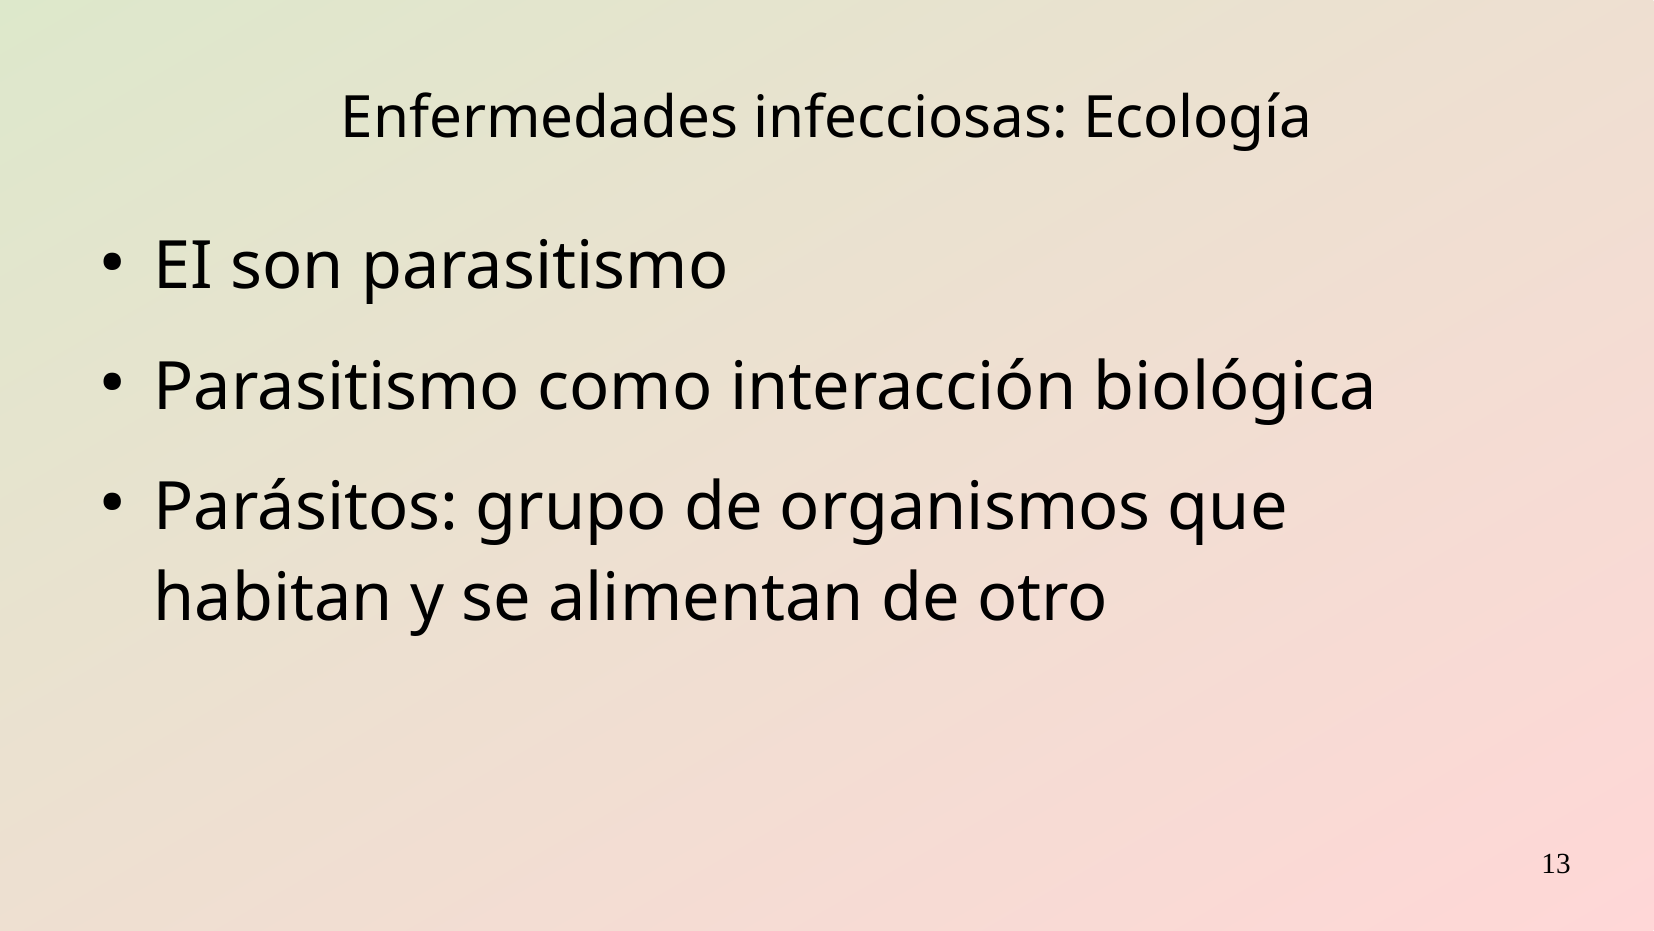

# Enfermedades infecciosas: Ecología
EI son parasitismo
Parasitismo como interacción biológica
Parásitos: grupo de organismos que habitan y se alimentan de otro
13